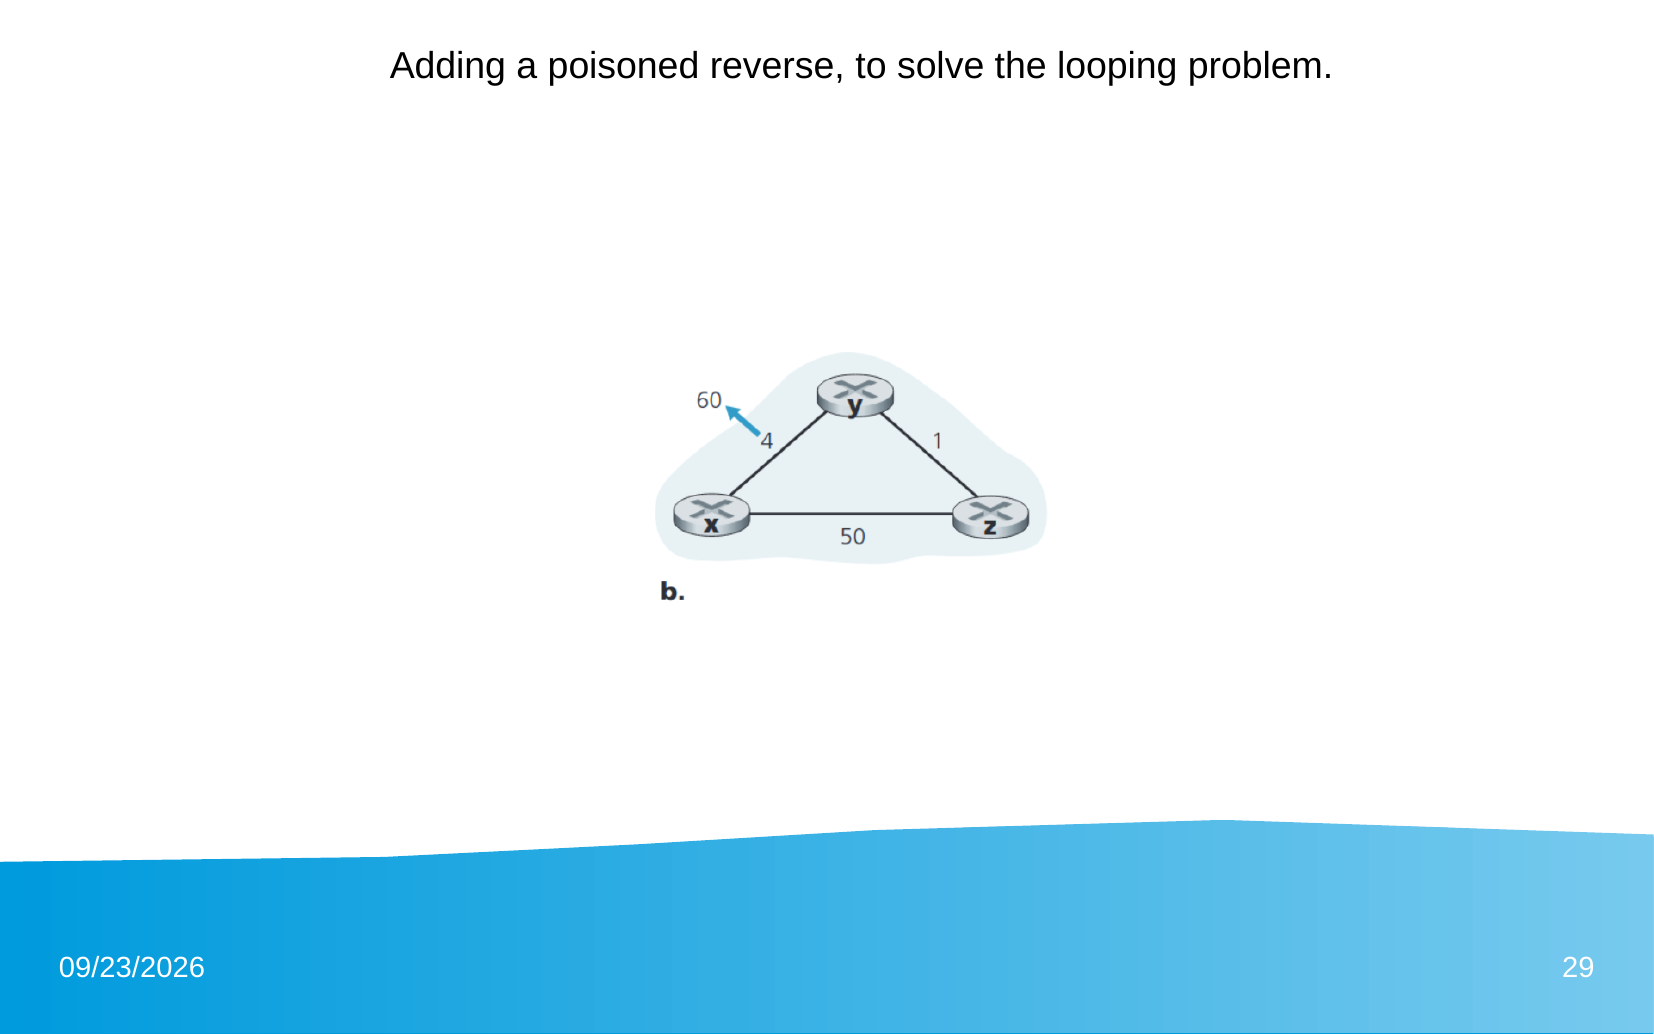

Adding a poisoned reverse, to solve the looping problem.